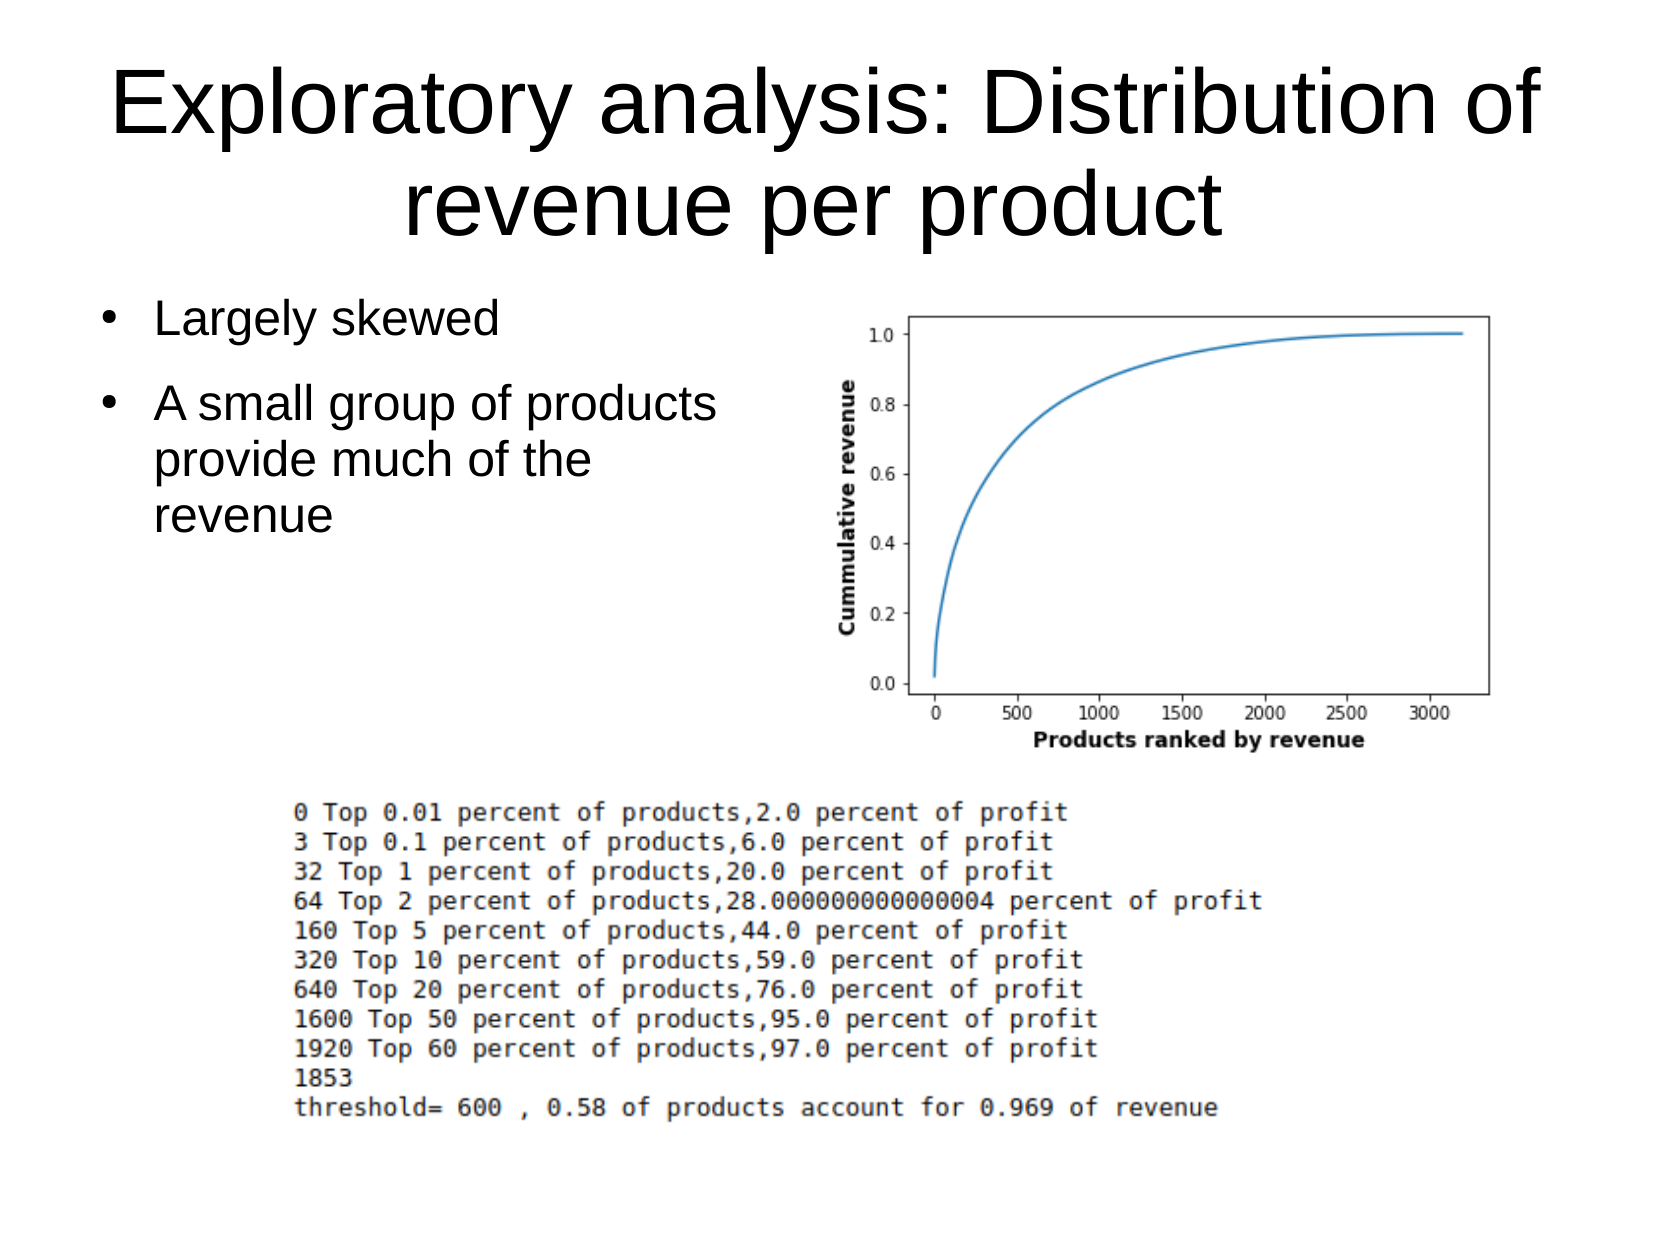

# Exploratory analysis: Distribution of revenue per product
Largely skewed
A small group of products provide much of the revenue